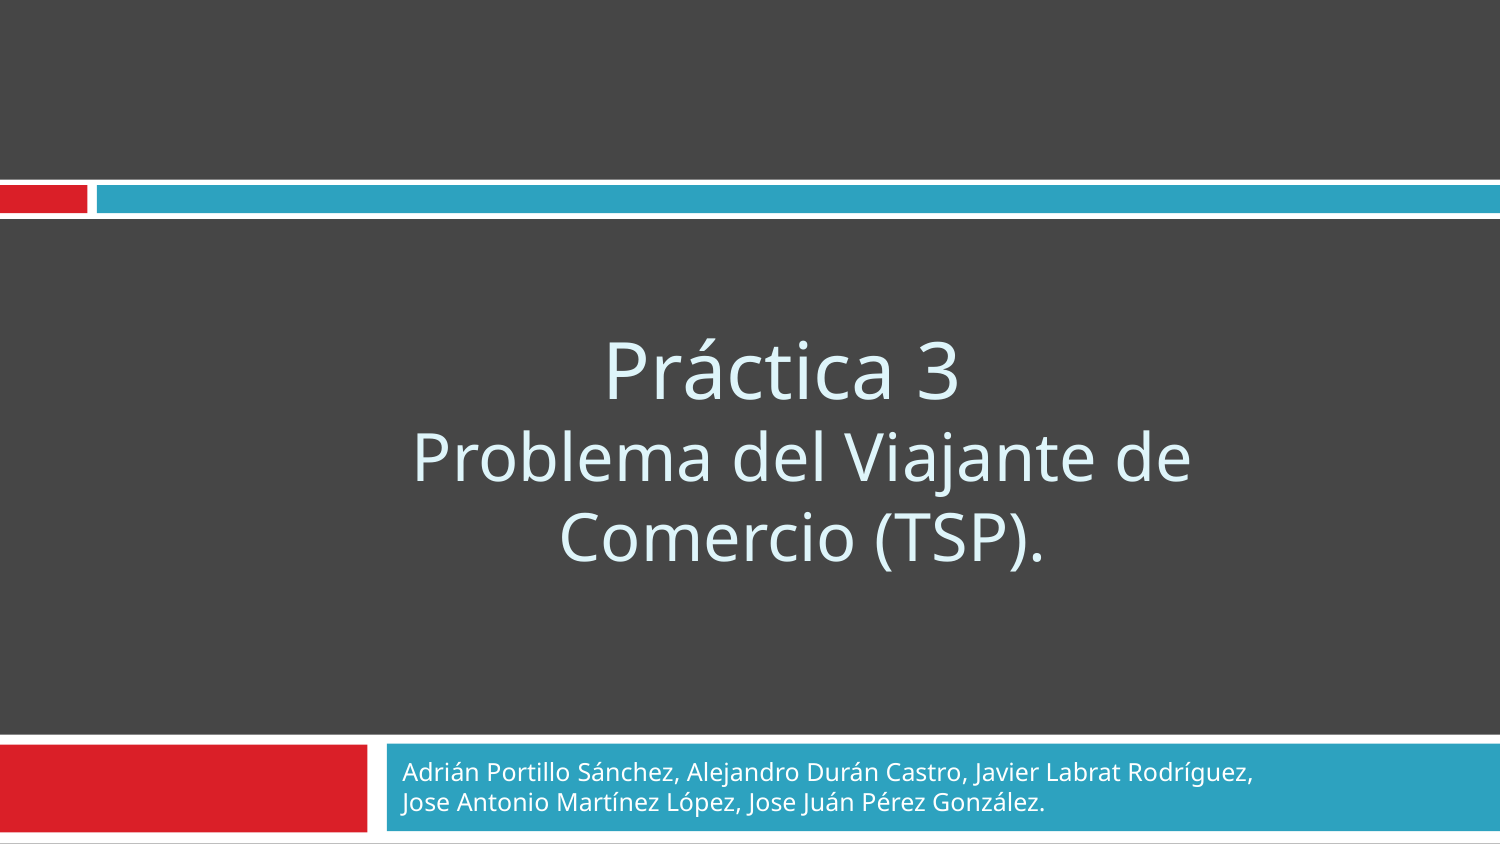

Práctica 3
Problema del Viajante de Comercio (TSP).
Adrián Portillo Sánchez, Alejandro Durán Castro, Javier Labrat Rodríguez,
Jose Antonio Martínez López, Jose Juán Pérez González.